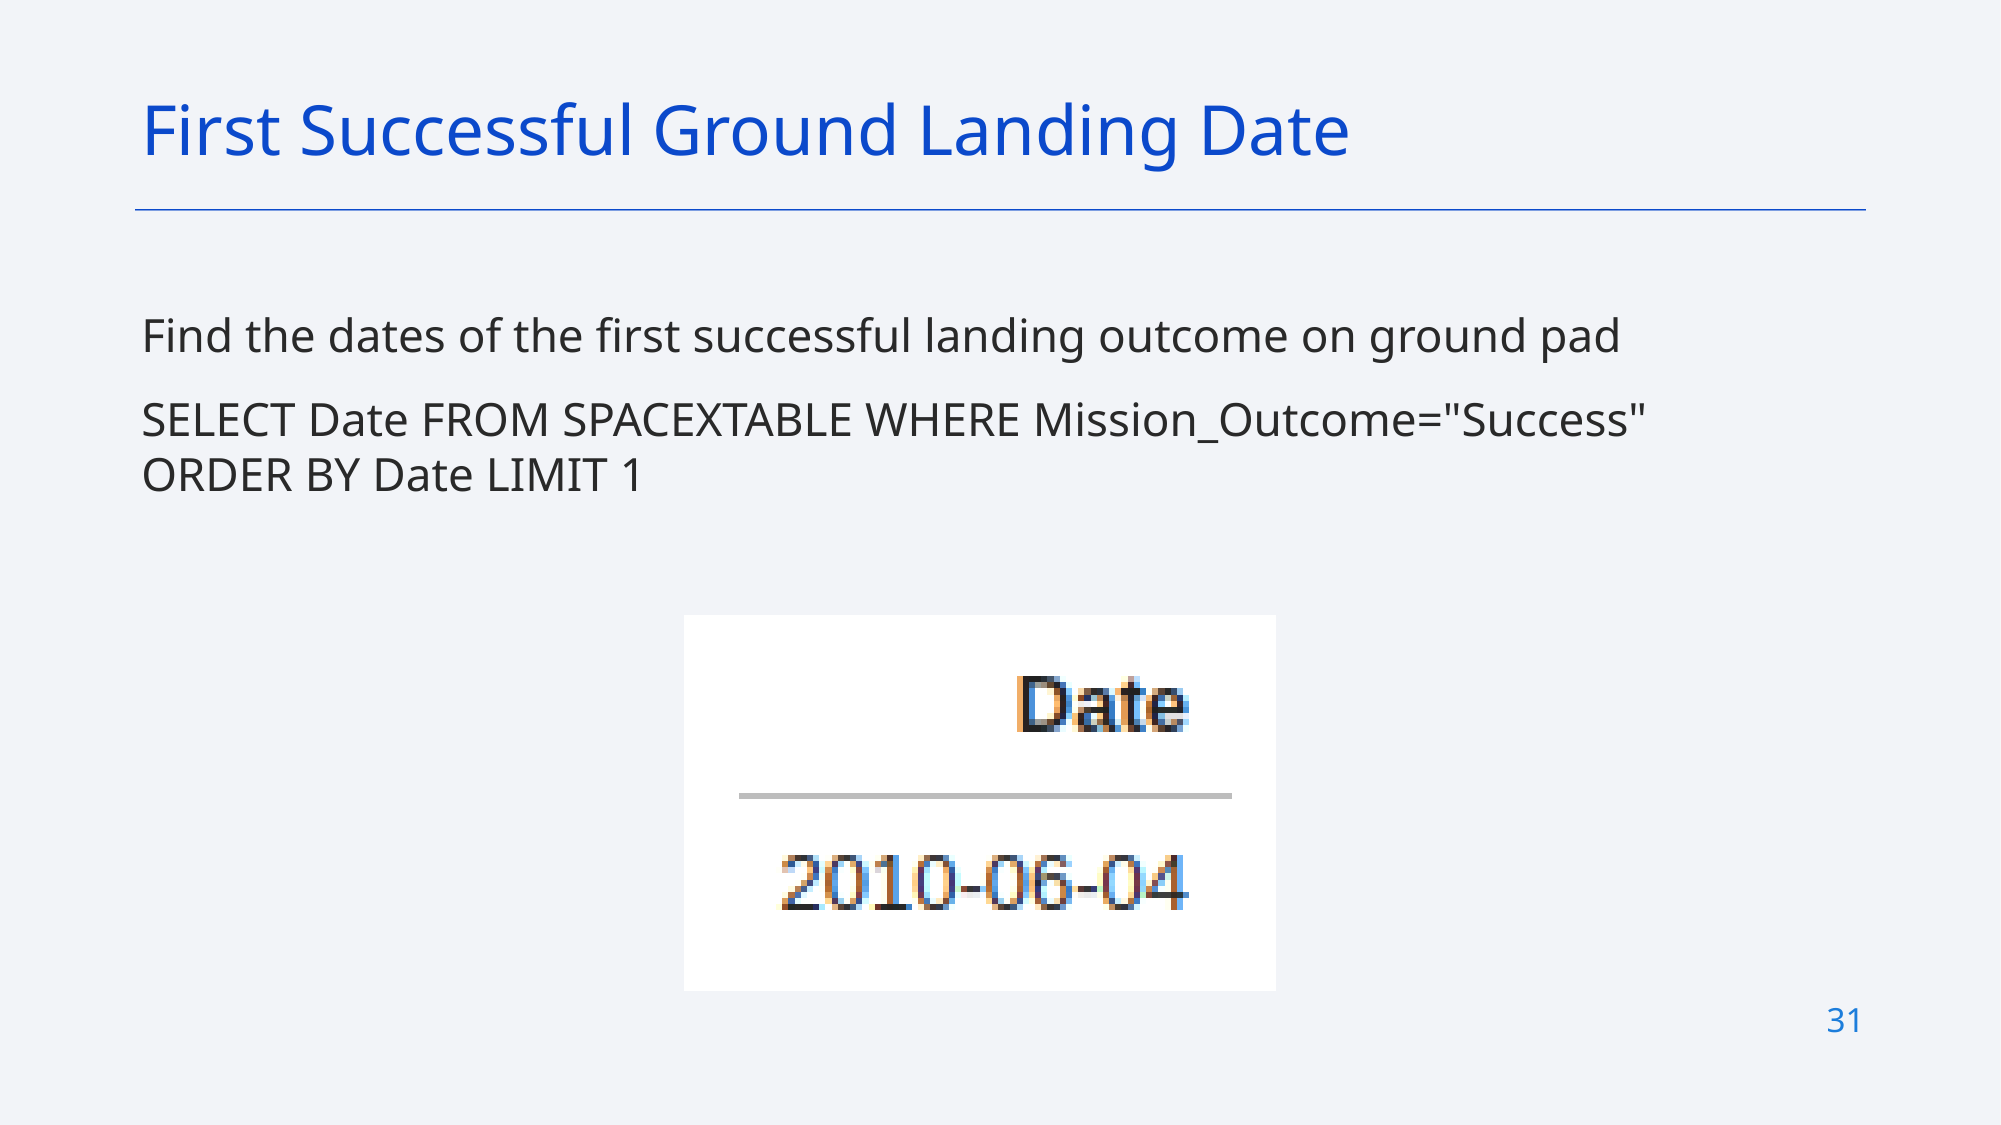

First Successful Ground Landing Date
# Find the dates of the first successful landing outcome on ground pad
SELECT Date FROM SPACEXTABLE WHERE Mission_Outcome="Success" ORDER BY Date LIMIT 1
31